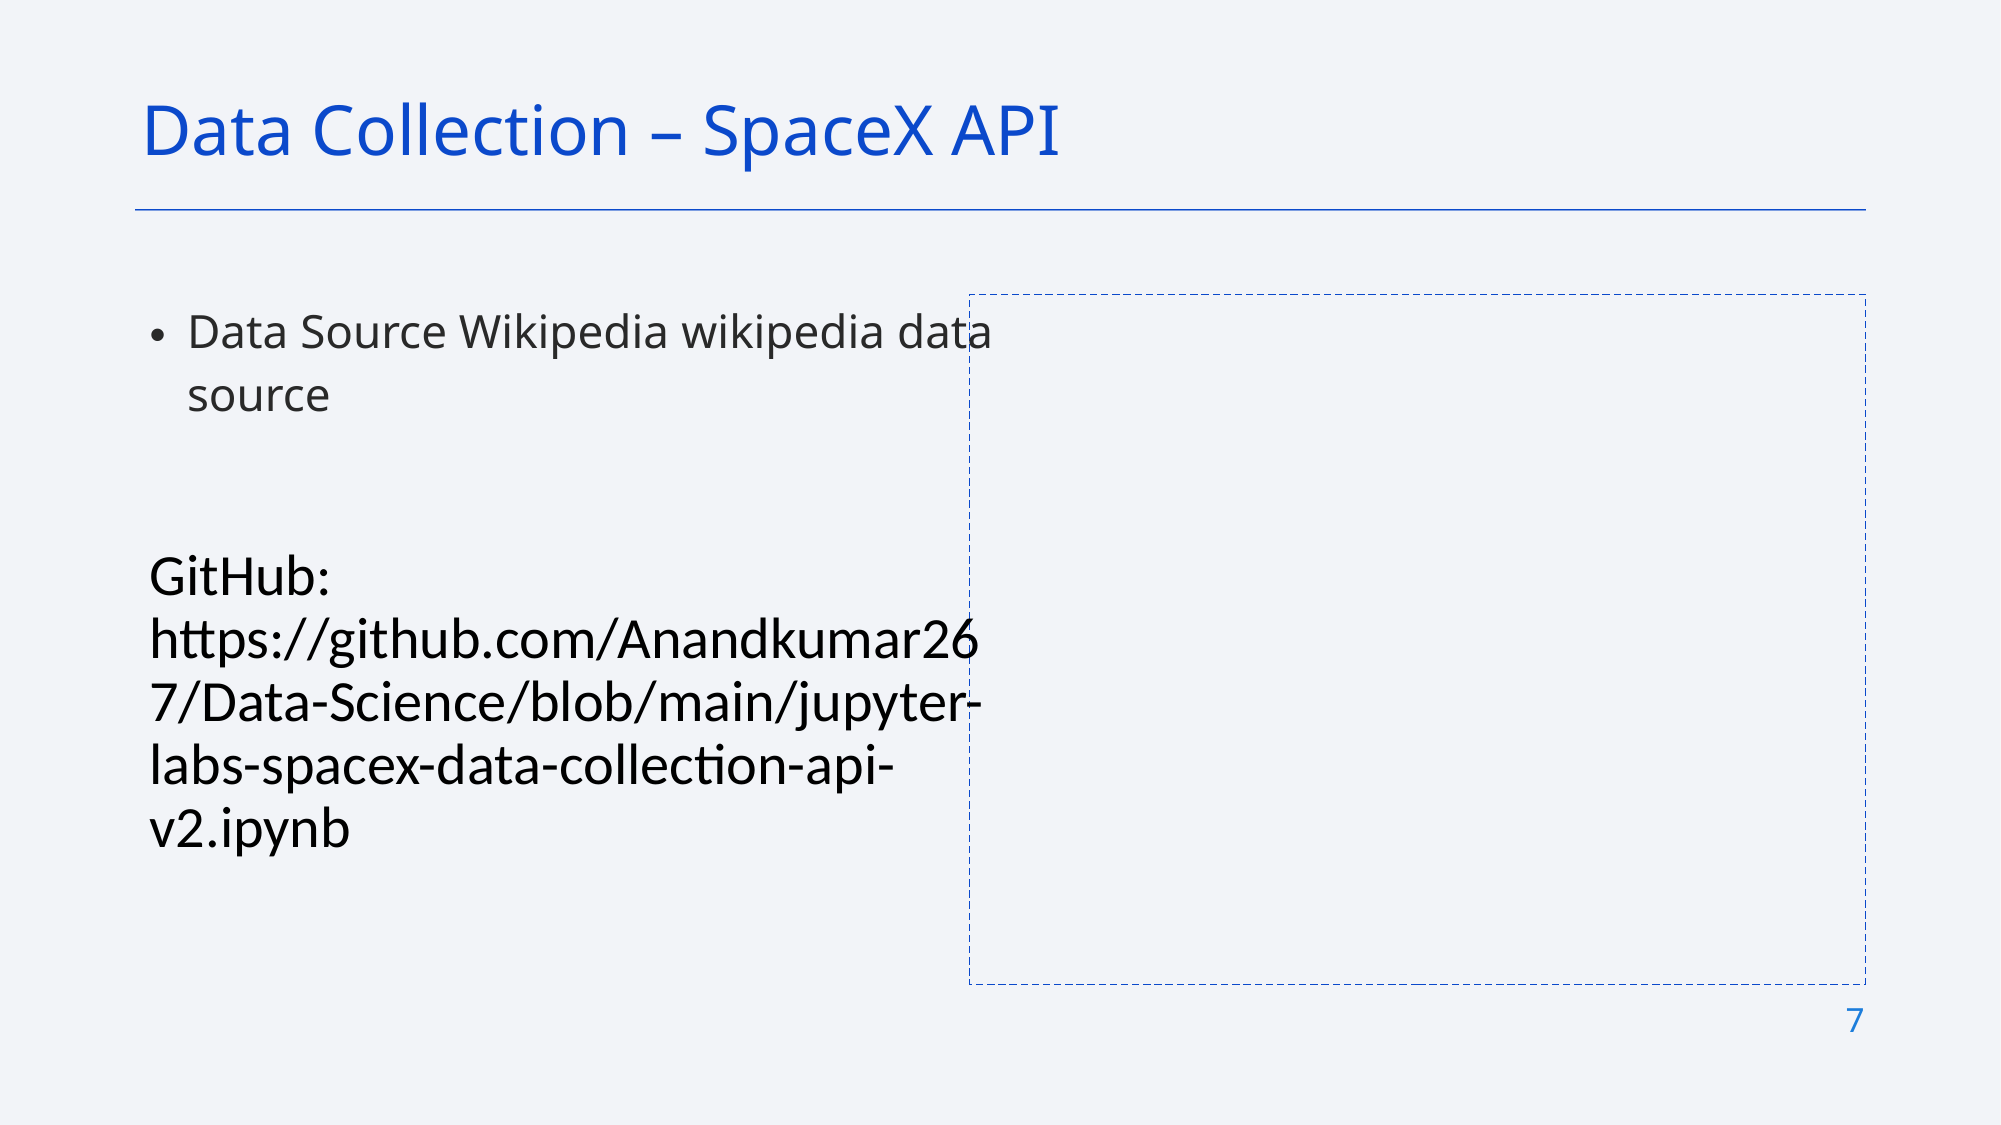

Data Collection – SpaceX API
#
Data Source Wikipedia wikipedia data source
GitHub: https://github.com/Anandkumar267/Data-Science/blob/main/jupyter-labs-spacex-data-collection-api-v2.ipynb
7